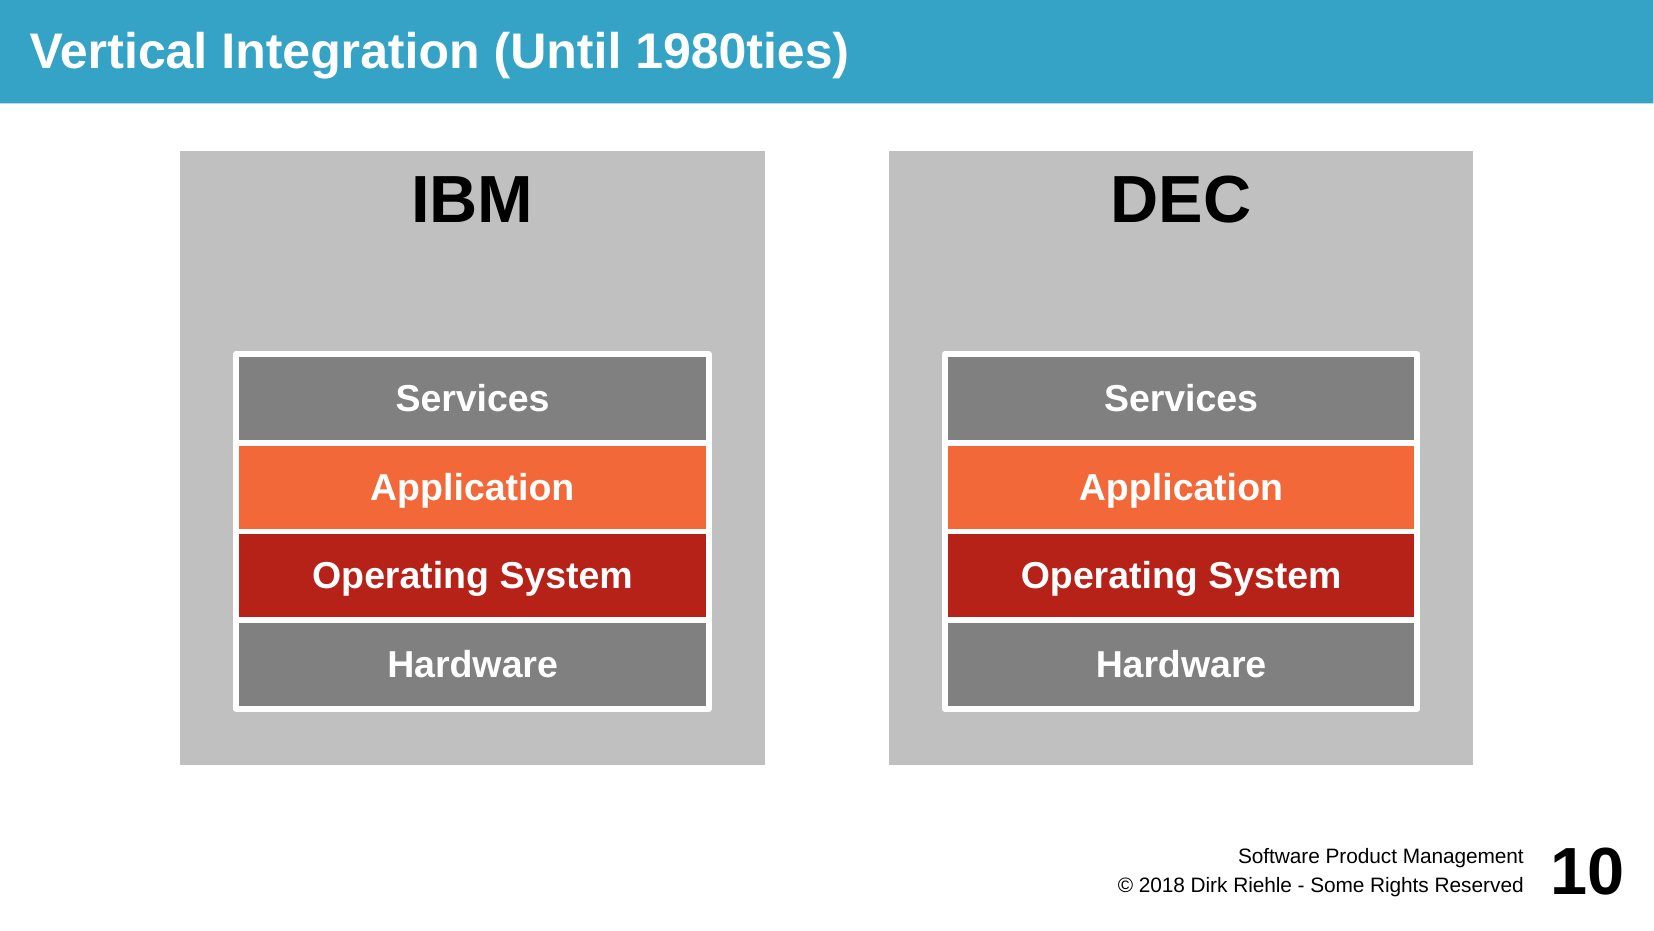

# Vertical Integration (Until 1980ties)
IBM
Services
Application
Operating System
Hardware
DEC
Services
Application
Operating System
Hardware
Software Product Management
10
© 2018 Dirk Riehle - Some Rights Reserved